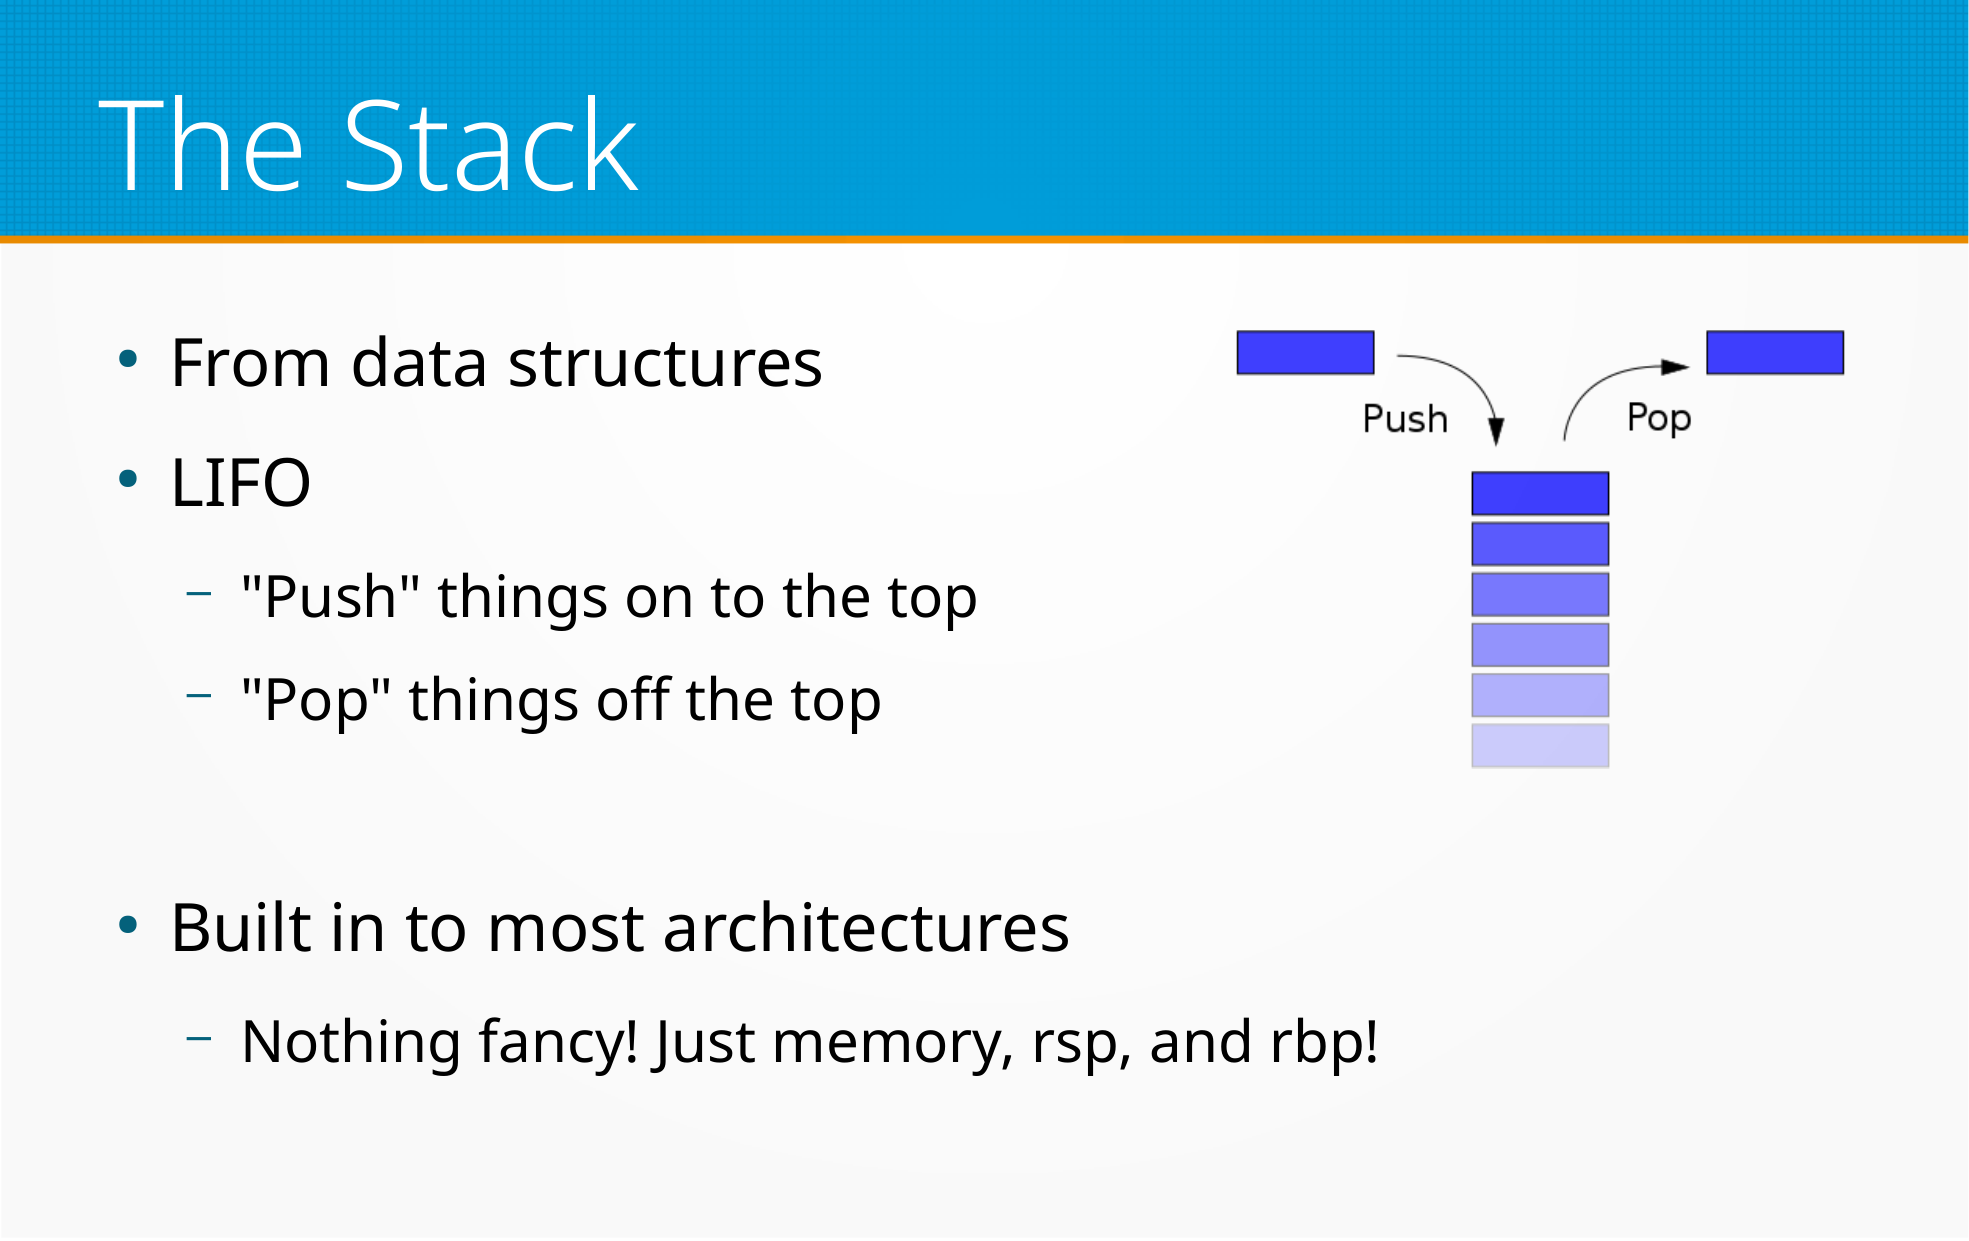

# The Stack
From data structures
LIFO
"Push" things on to the top
"Pop" things off the top
Built in to most architectures
Nothing fancy! Just memory, rsp, and rbp!